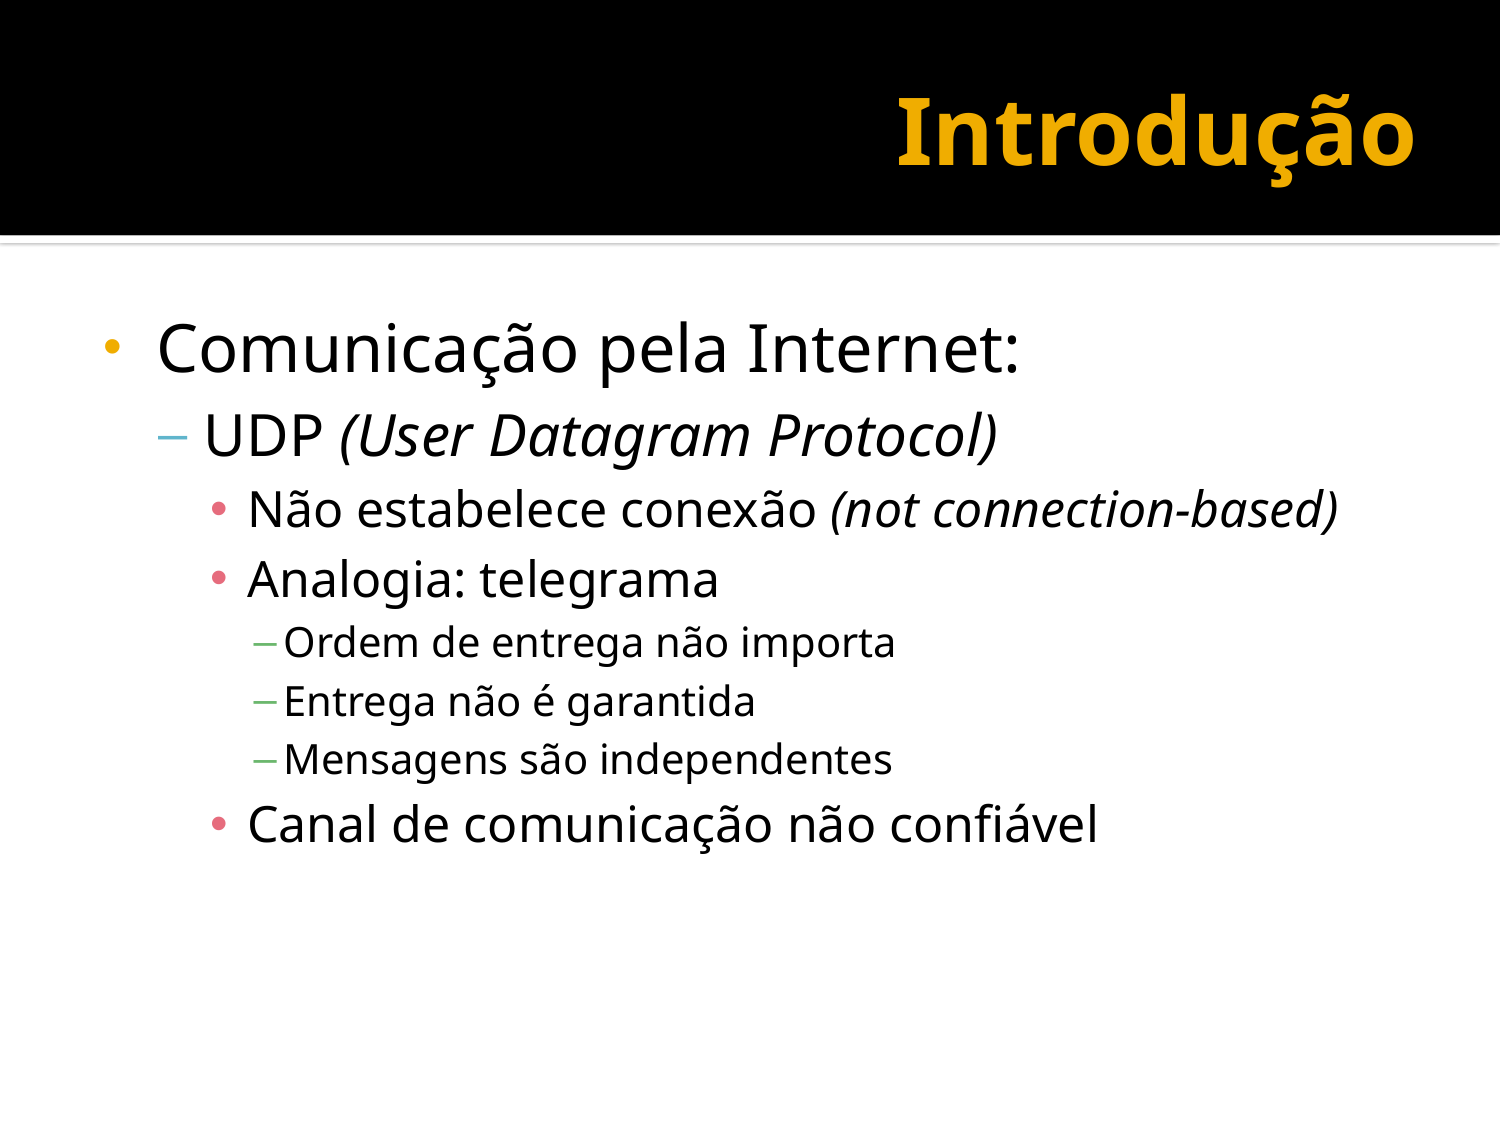

# Introdução
Comunicação pela Internet:
UDP (User Datagram Protocol)
Não estabelece conexão (not connection-based)
Analogia: telegrama
Ordem de entrega não importa
Entrega não é garantida
Mensagens são independentes
Canal de comunicação não confiável